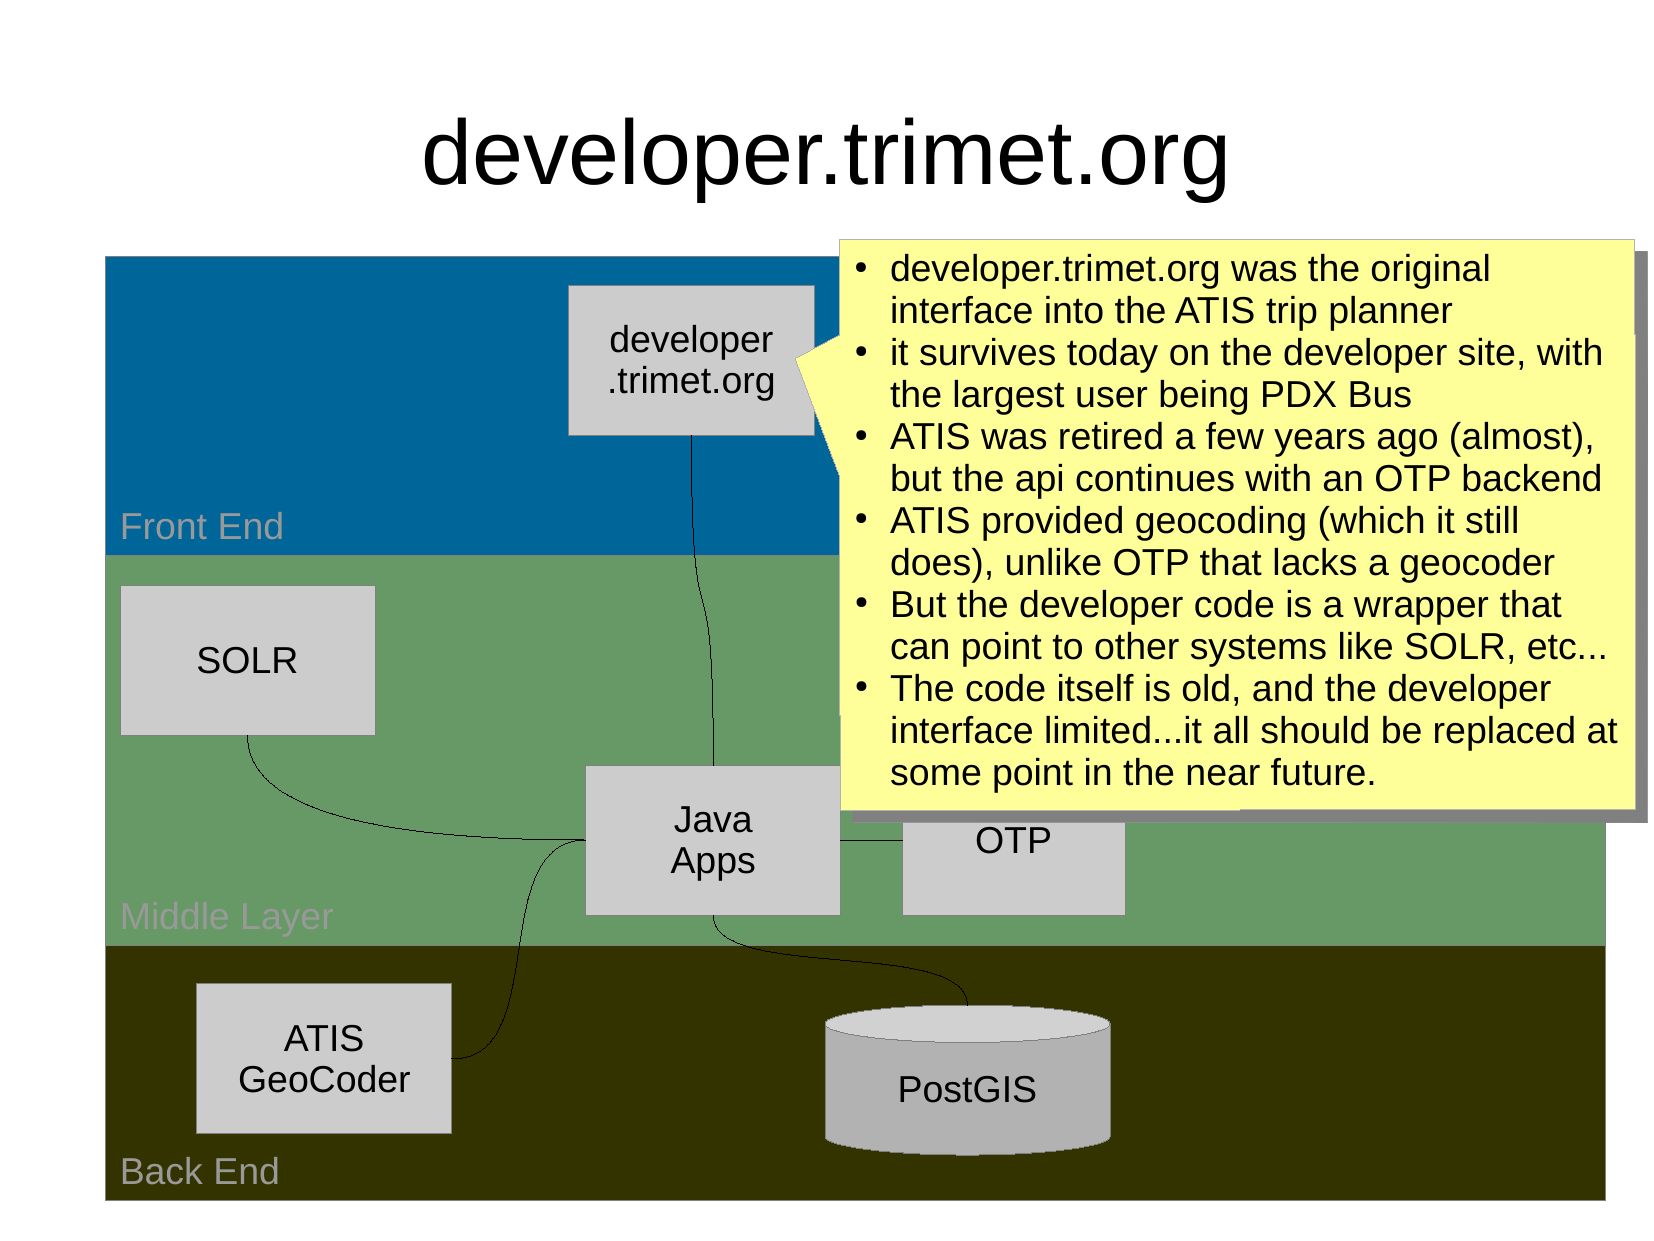

# developer.trimet.org
developer.trimet.org was the original interface into the ATIS trip planner
it survives today on the developer site, with the largest user being PDX Bus
ATIS was retired a few years ago (almost), but the api continues with an OTP backend
ATIS provided geocoding (which it still does), unlike OTP that lacks a geocoder
But the developer code is a wrapper that can point to other systems like SOLR, etc...
The code itself is old, and the developer interface limited...it all should be replaced at some point in the near future.
Front End
developer
.trimet.org
Middle Layer
SOLR
Java
Apps
OTP
Back End
ATIS
GeoCoder
PostGIS